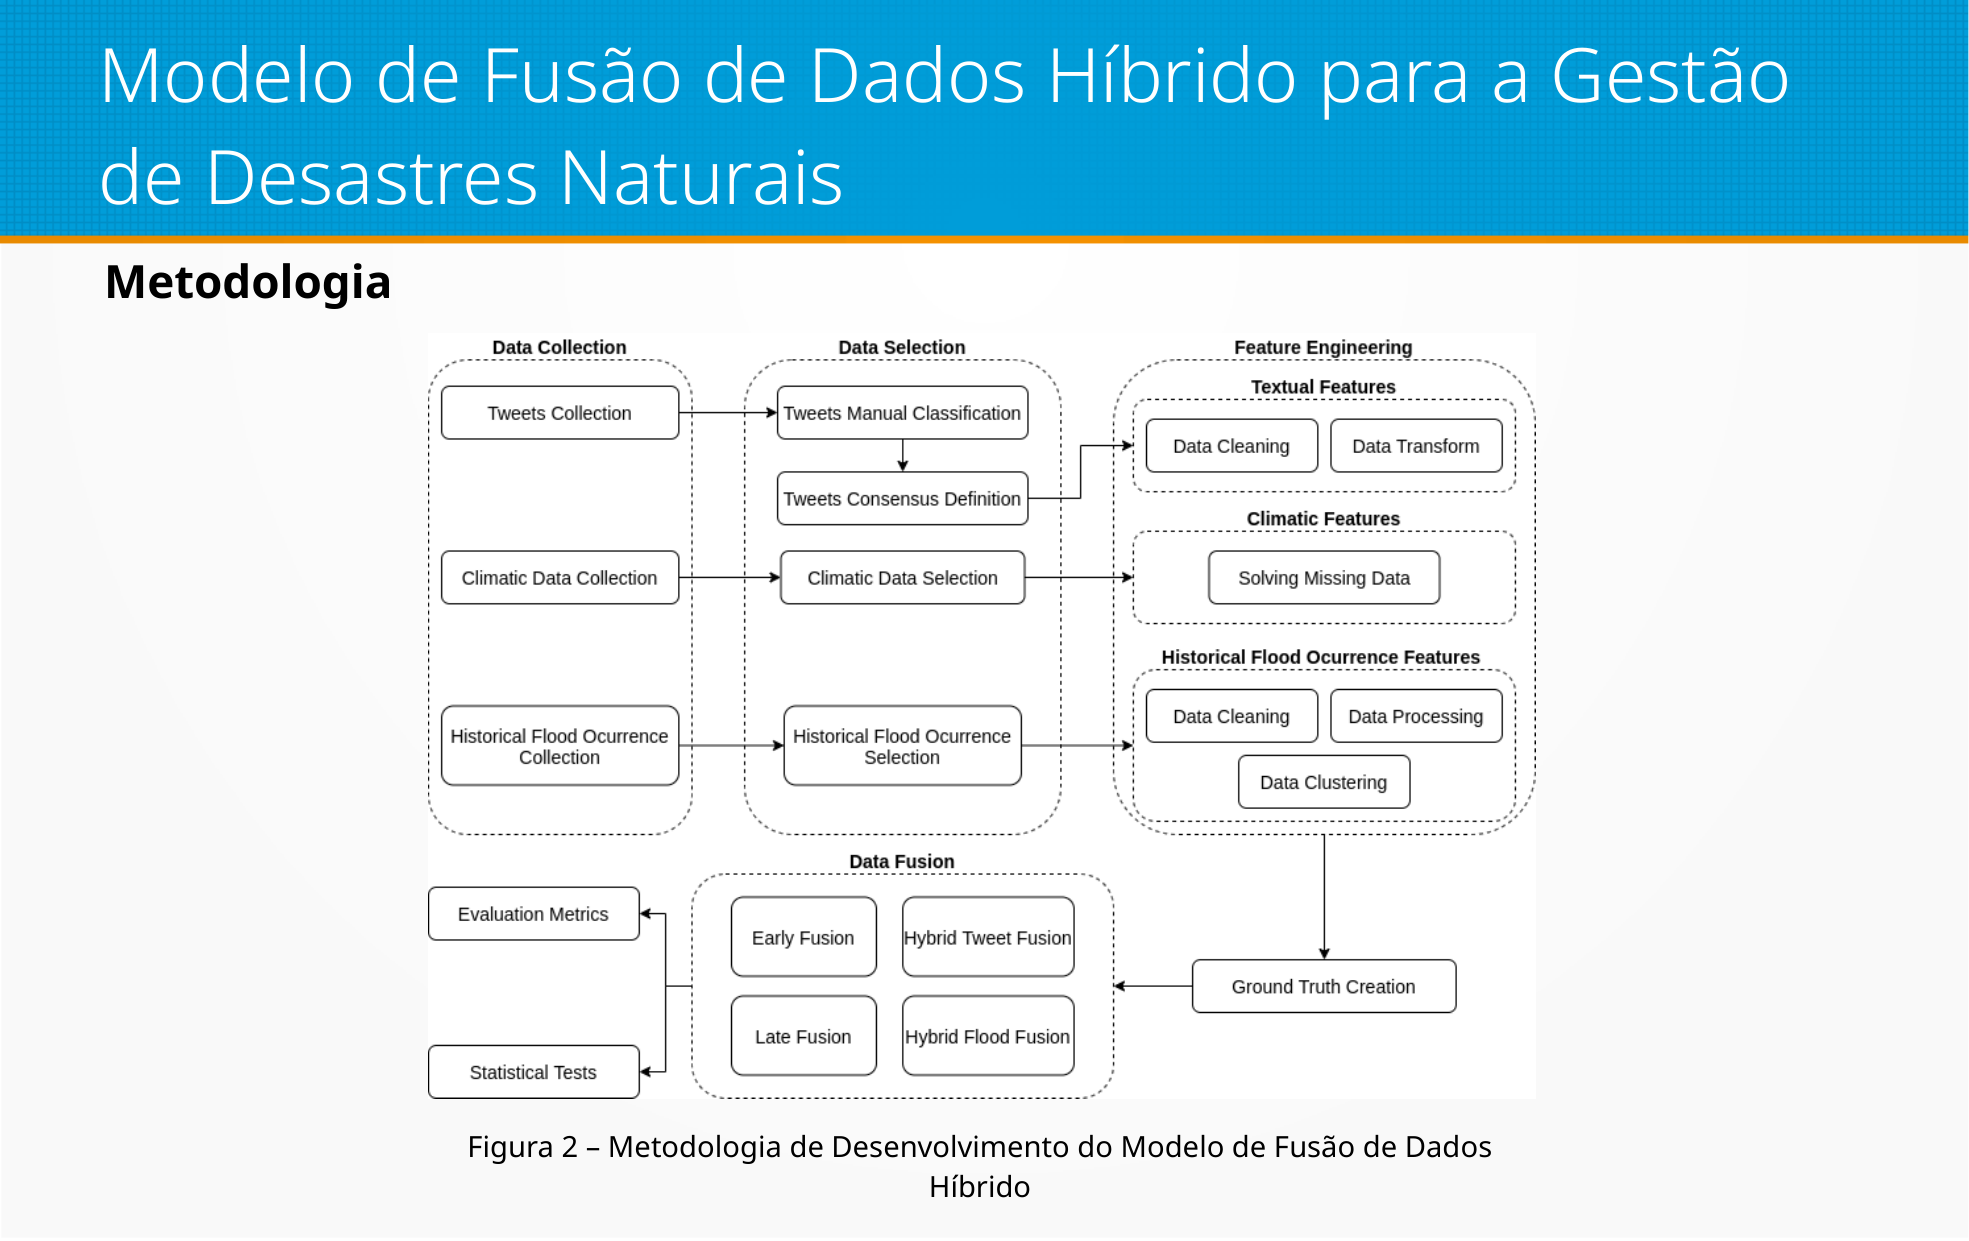

# Modelo de Fusão de Dados Híbrido para a Gestão de Desastres Naturais
Metodologia
Figura 2 – Metodologia de Desenvolvimento do Modelo de Fusão de Dados Híbrido